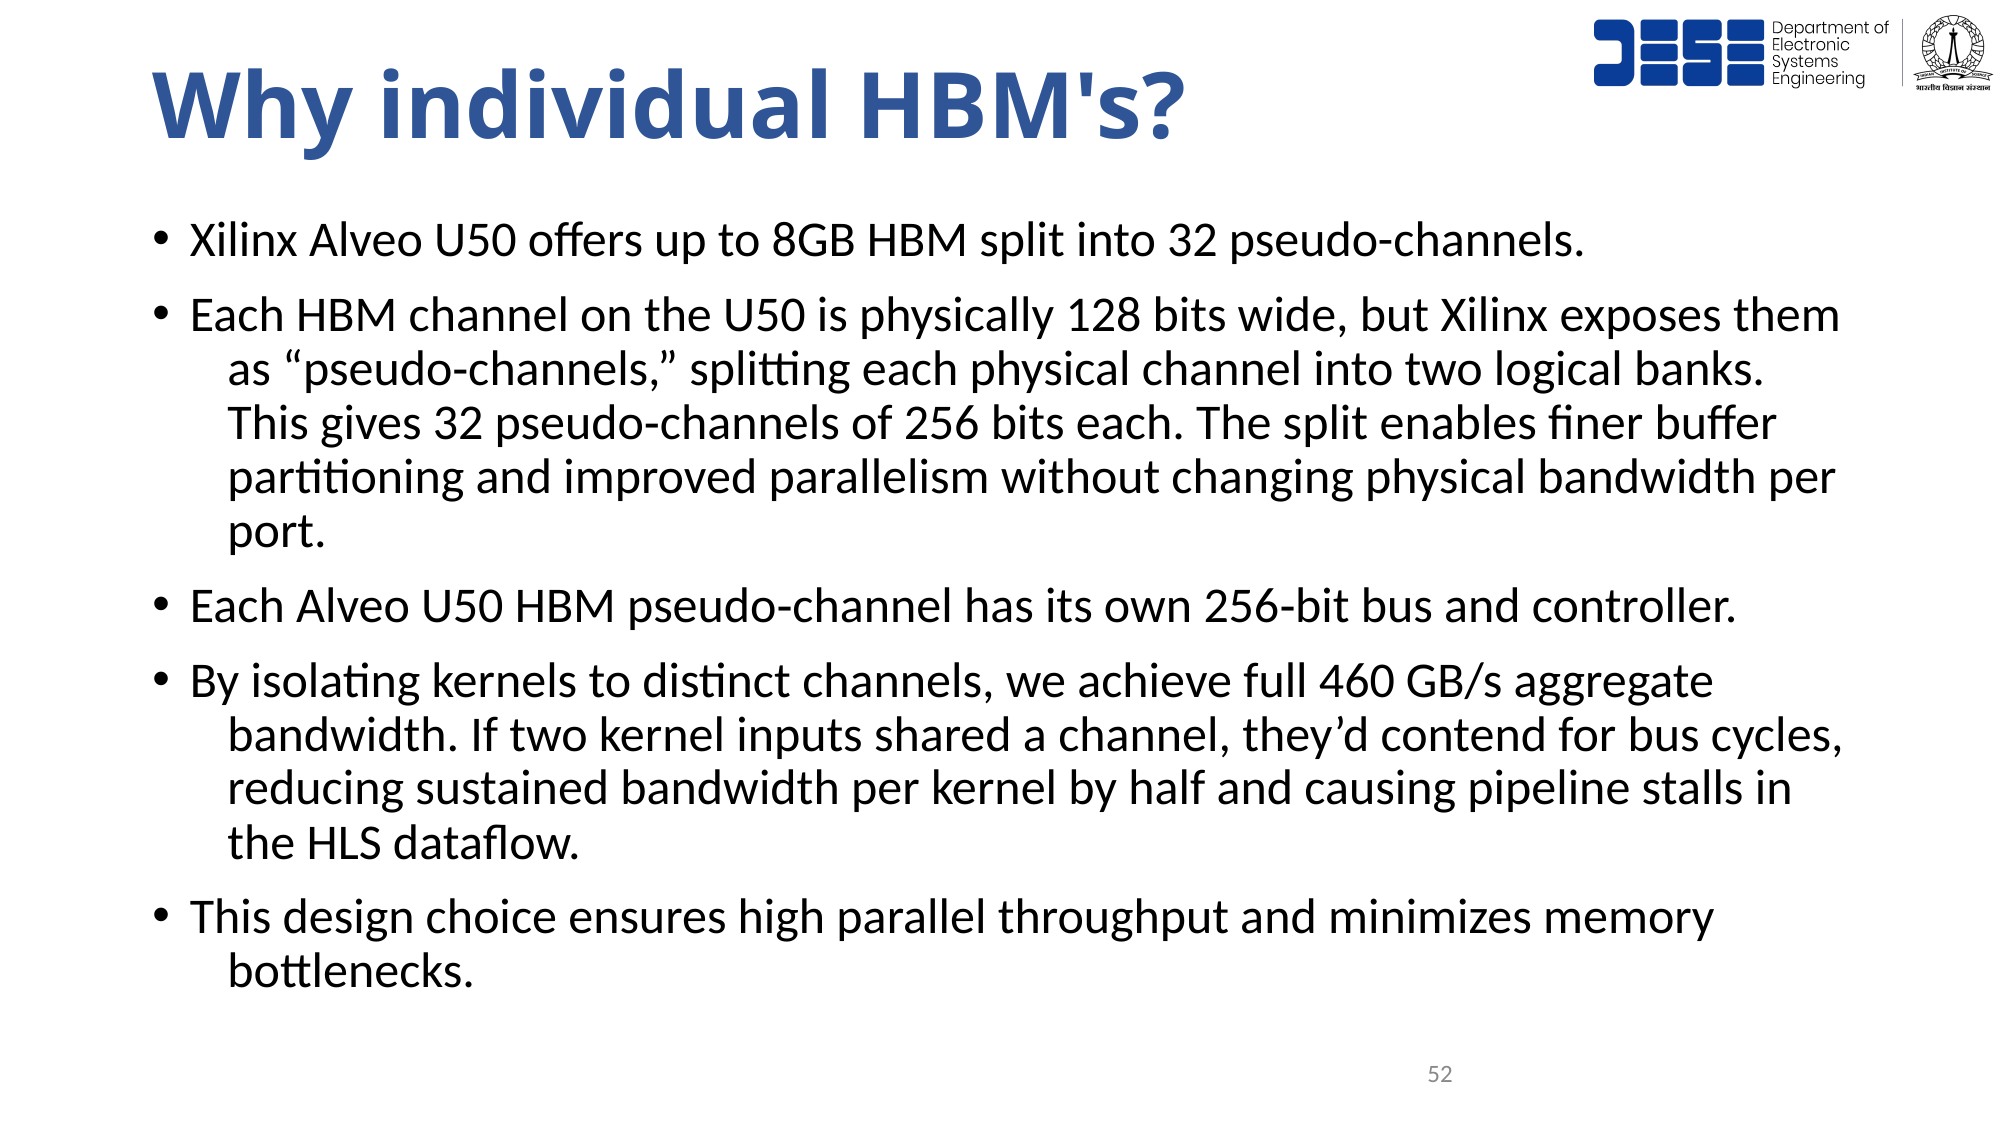

# Why individual HBM's?
Xilinx Alveo U50 offers up to 8GB HBM split into 32 pseudo-channels.
Each HBM channel on the U50 is physically 128 bits wide, but Xilinx exposes them as “pseudo‑channels,” splitting each physical channel into two logical banks. This gives 32 pseudo‑channels of 256 bits each. The split enables finer buffer partitioning and improved parallelism without changing physical bandwidth per port.
Each Alveo U50 HBM pseudo‑channel has its own 256‑bit bus and controller.
By isolating kernels to distinct channels, we achieve full 460 GB/s aggregate bandwidth. If two kernel inputs shared a channel, they’d contend for bus cycles, reducing sustained bandwidth per kernel by half and causing pipeline stalls in the HLS dataflow.
This design choice ensures high parallel throughput and minimizes memory bottlenecks.